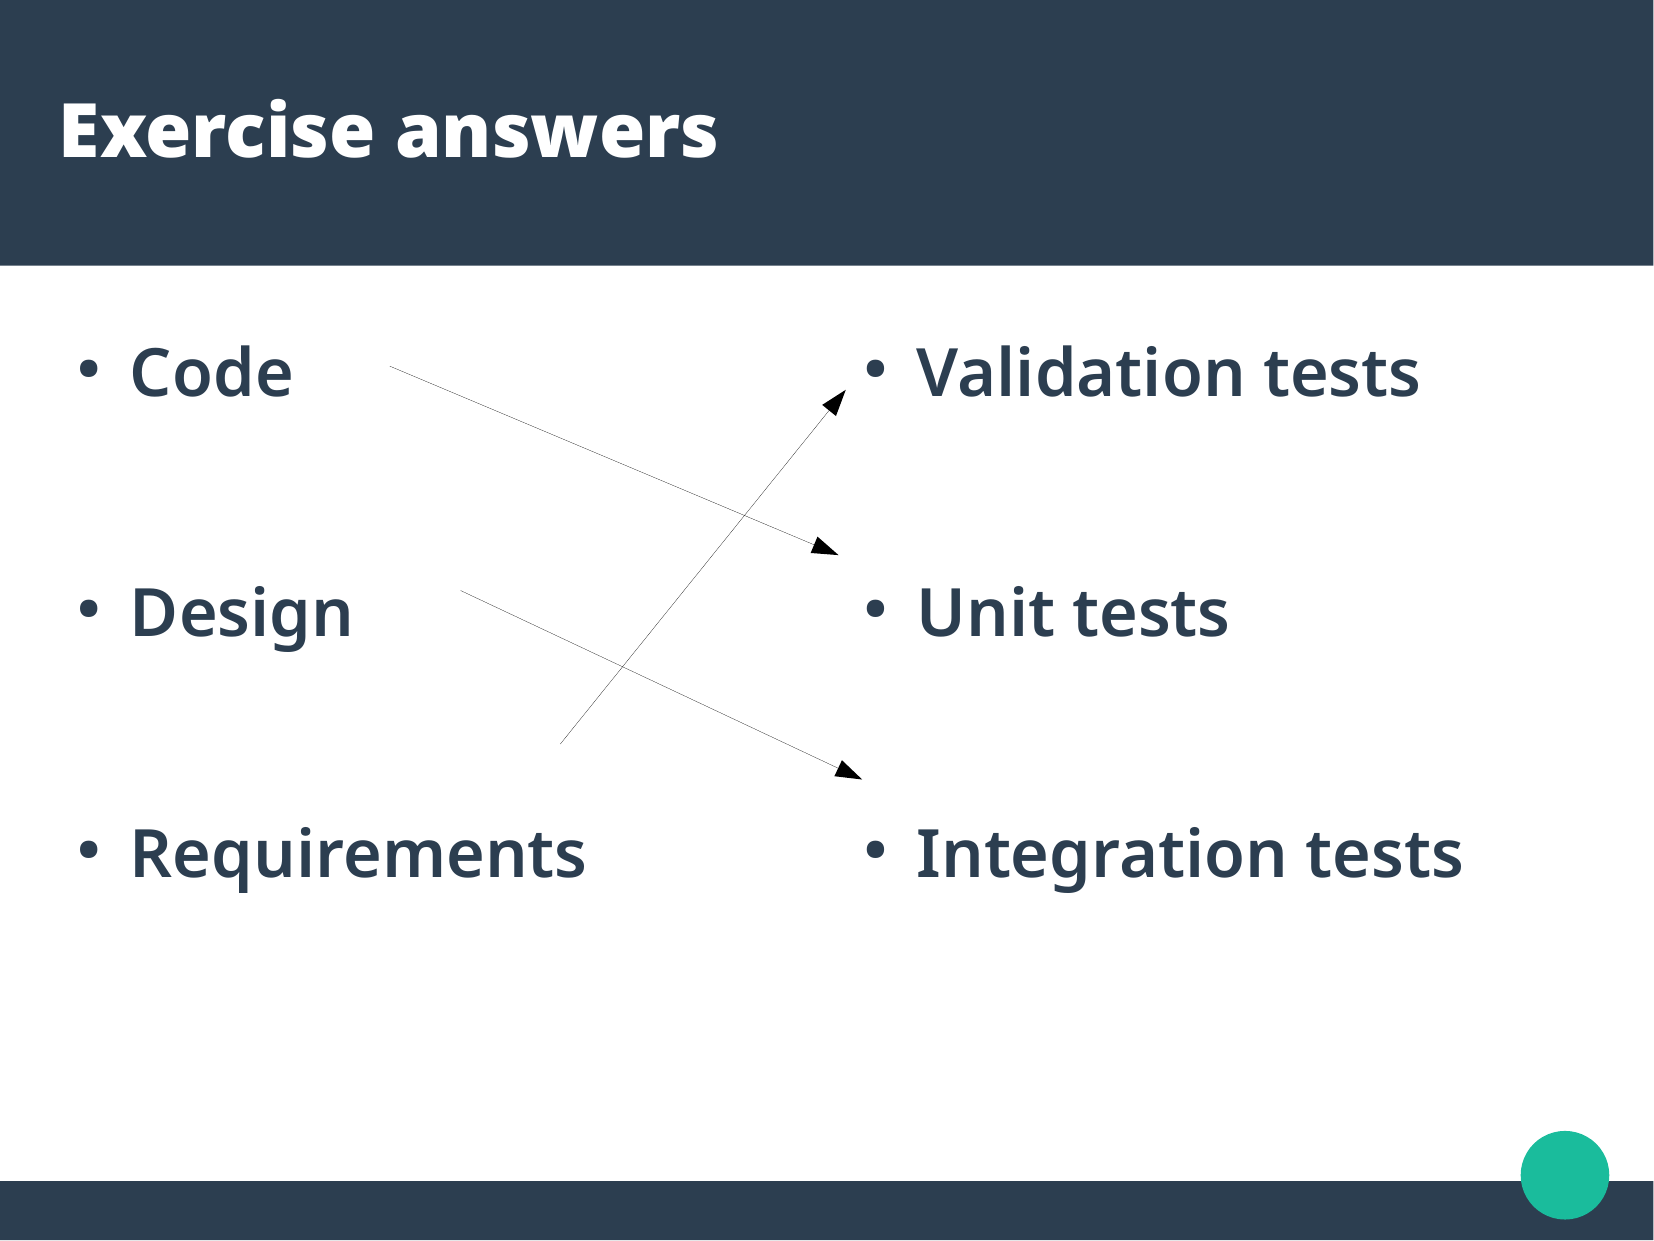

# Exercise answers
Code
Design
Requirements
Validation tests
Unit tests
Integration tests